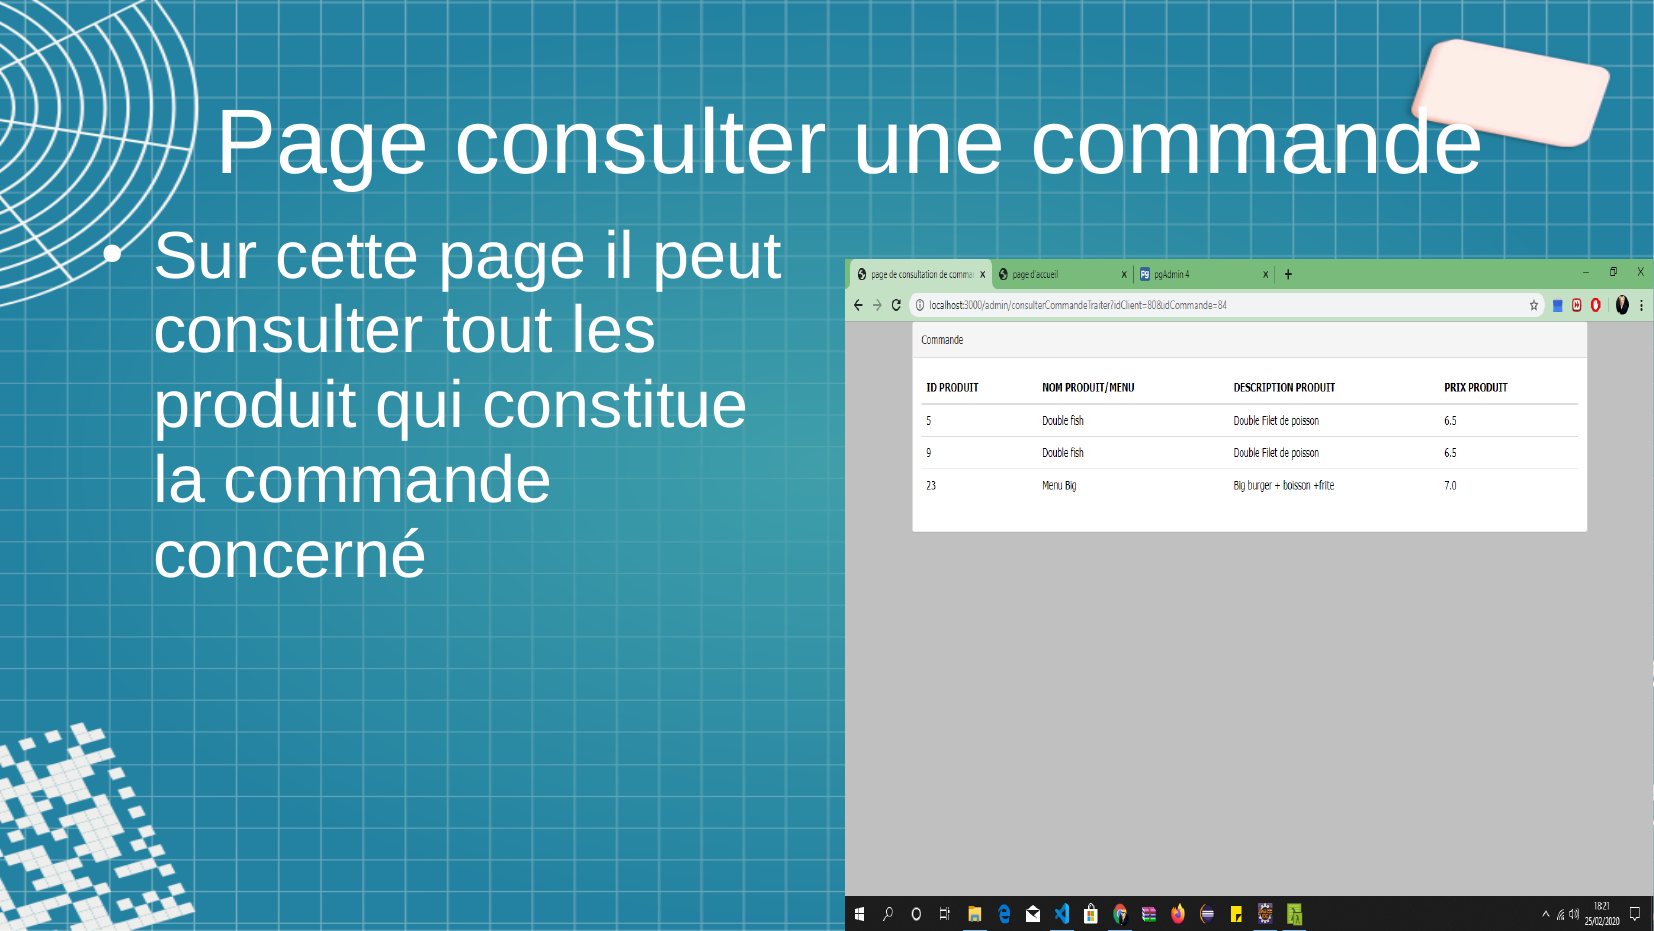

# Page consulter une commande
Sur cette page il peut consulter tout les produit qui constitue la commande concerné